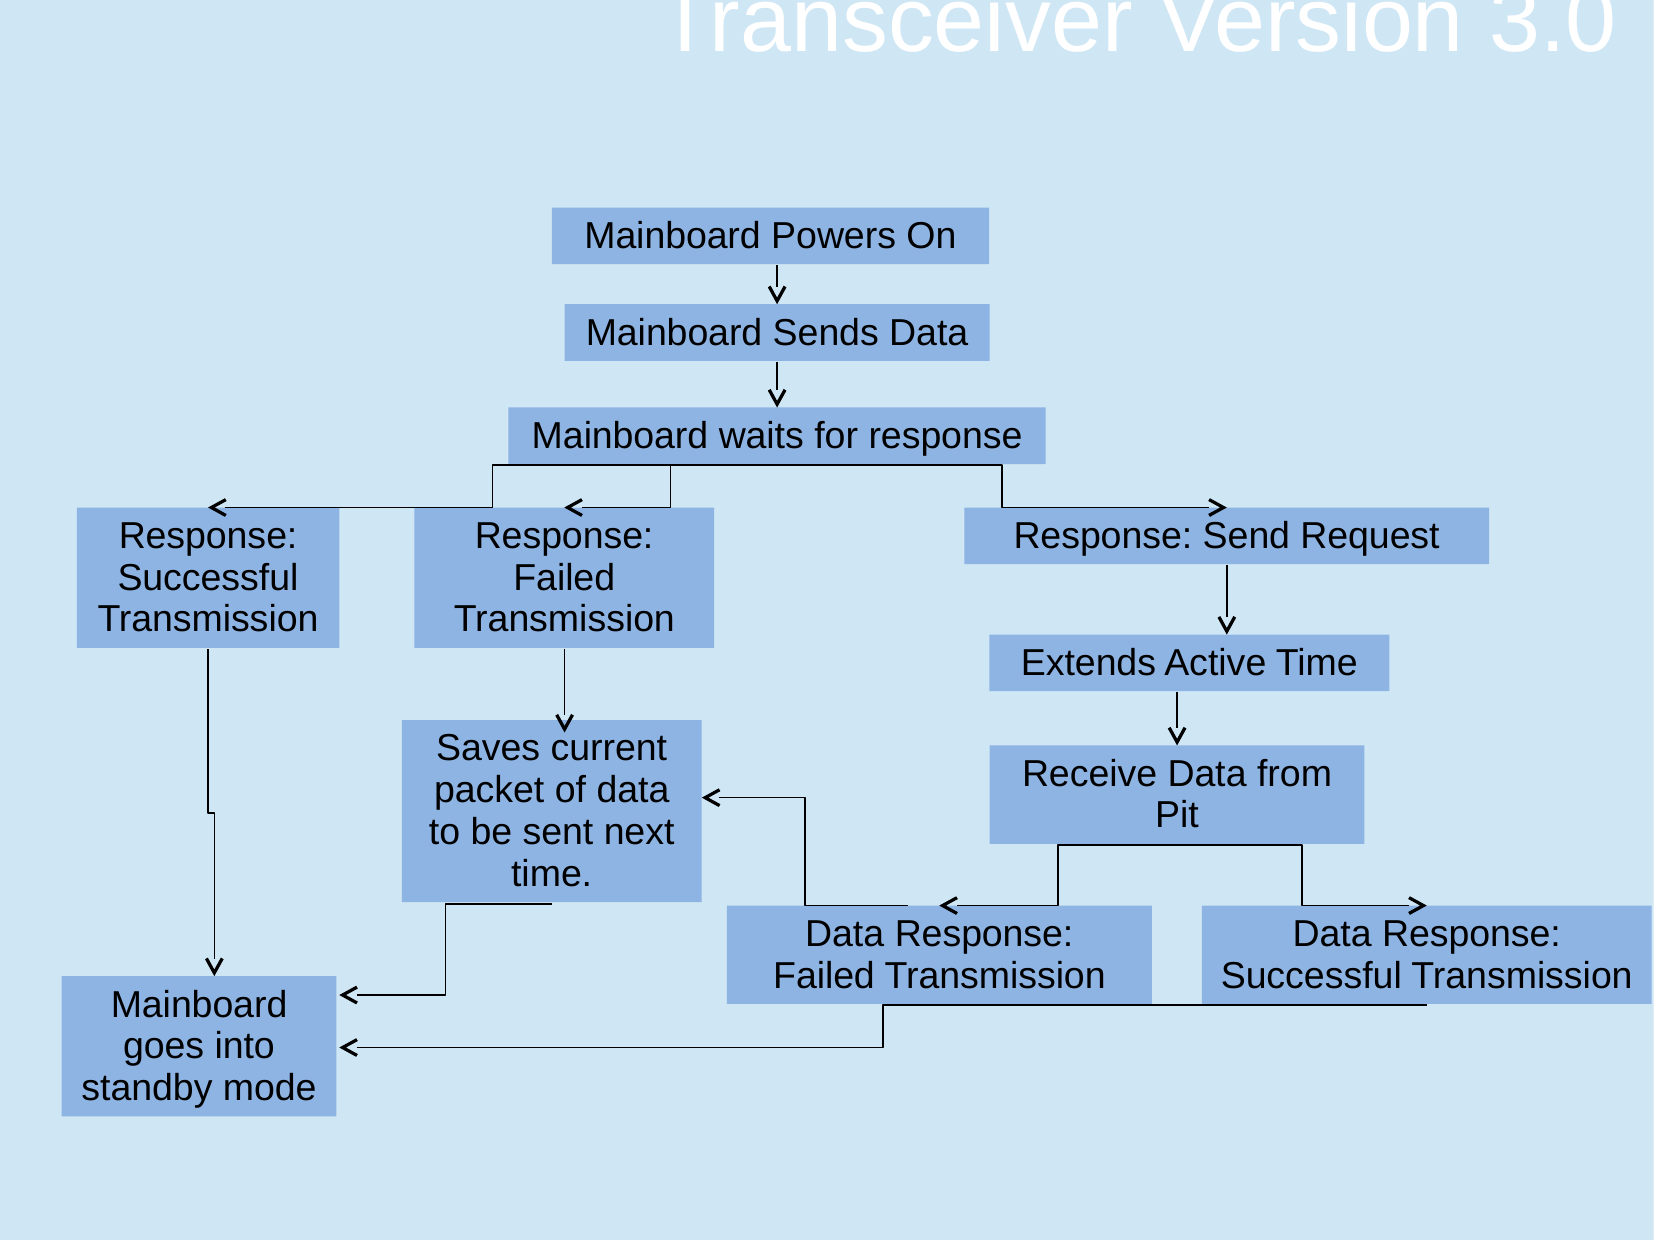

# Transceiver Version 3.0
Mainboard Powers On
Mainboard Sends Data
Mainboard waits for response
Response: Successful Transmission
Response:
Failed Transmission
Response: Send Request
Extends Active Time
Saves current packet of data to be sent next time.
Receive Data from Pit
Data Response:
Failed Transmission
Data Response: Successful Transmission
Mainboard goes into standby mode